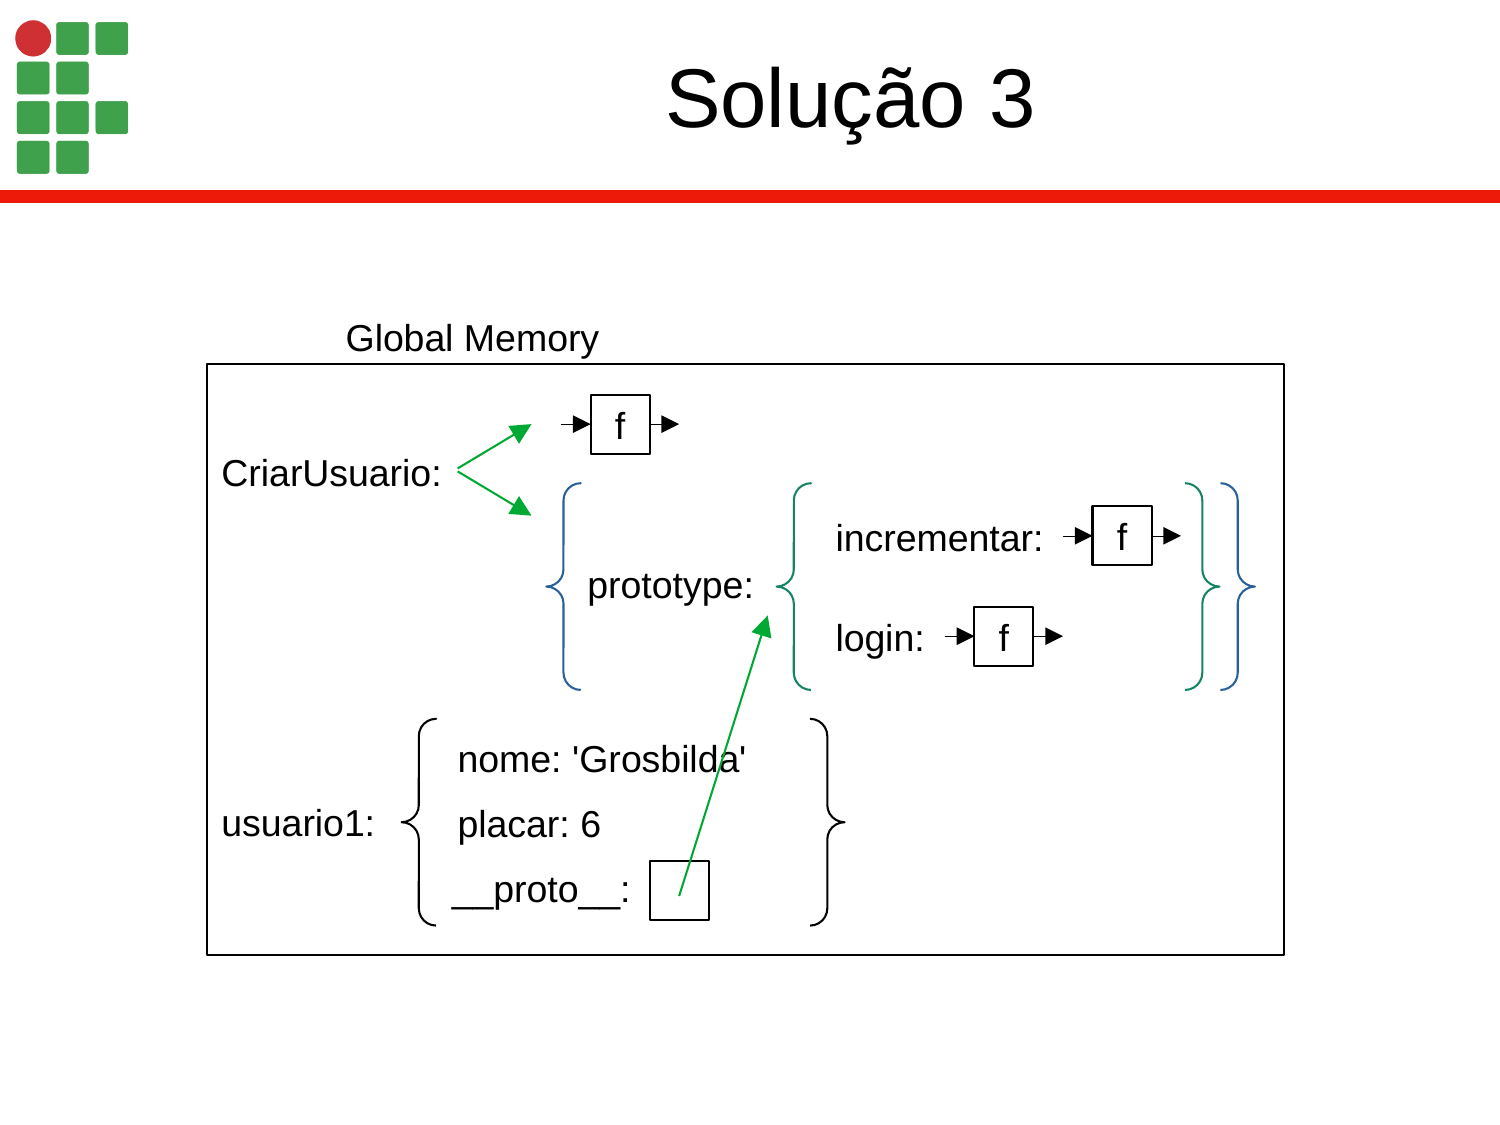

# Solução 3
Global Memory
f
CriarUsuario:
incrementar:
f
prototype:
login:
f
nome: 'Grosbilda'
usuario1:
placar: 6
__proto__: